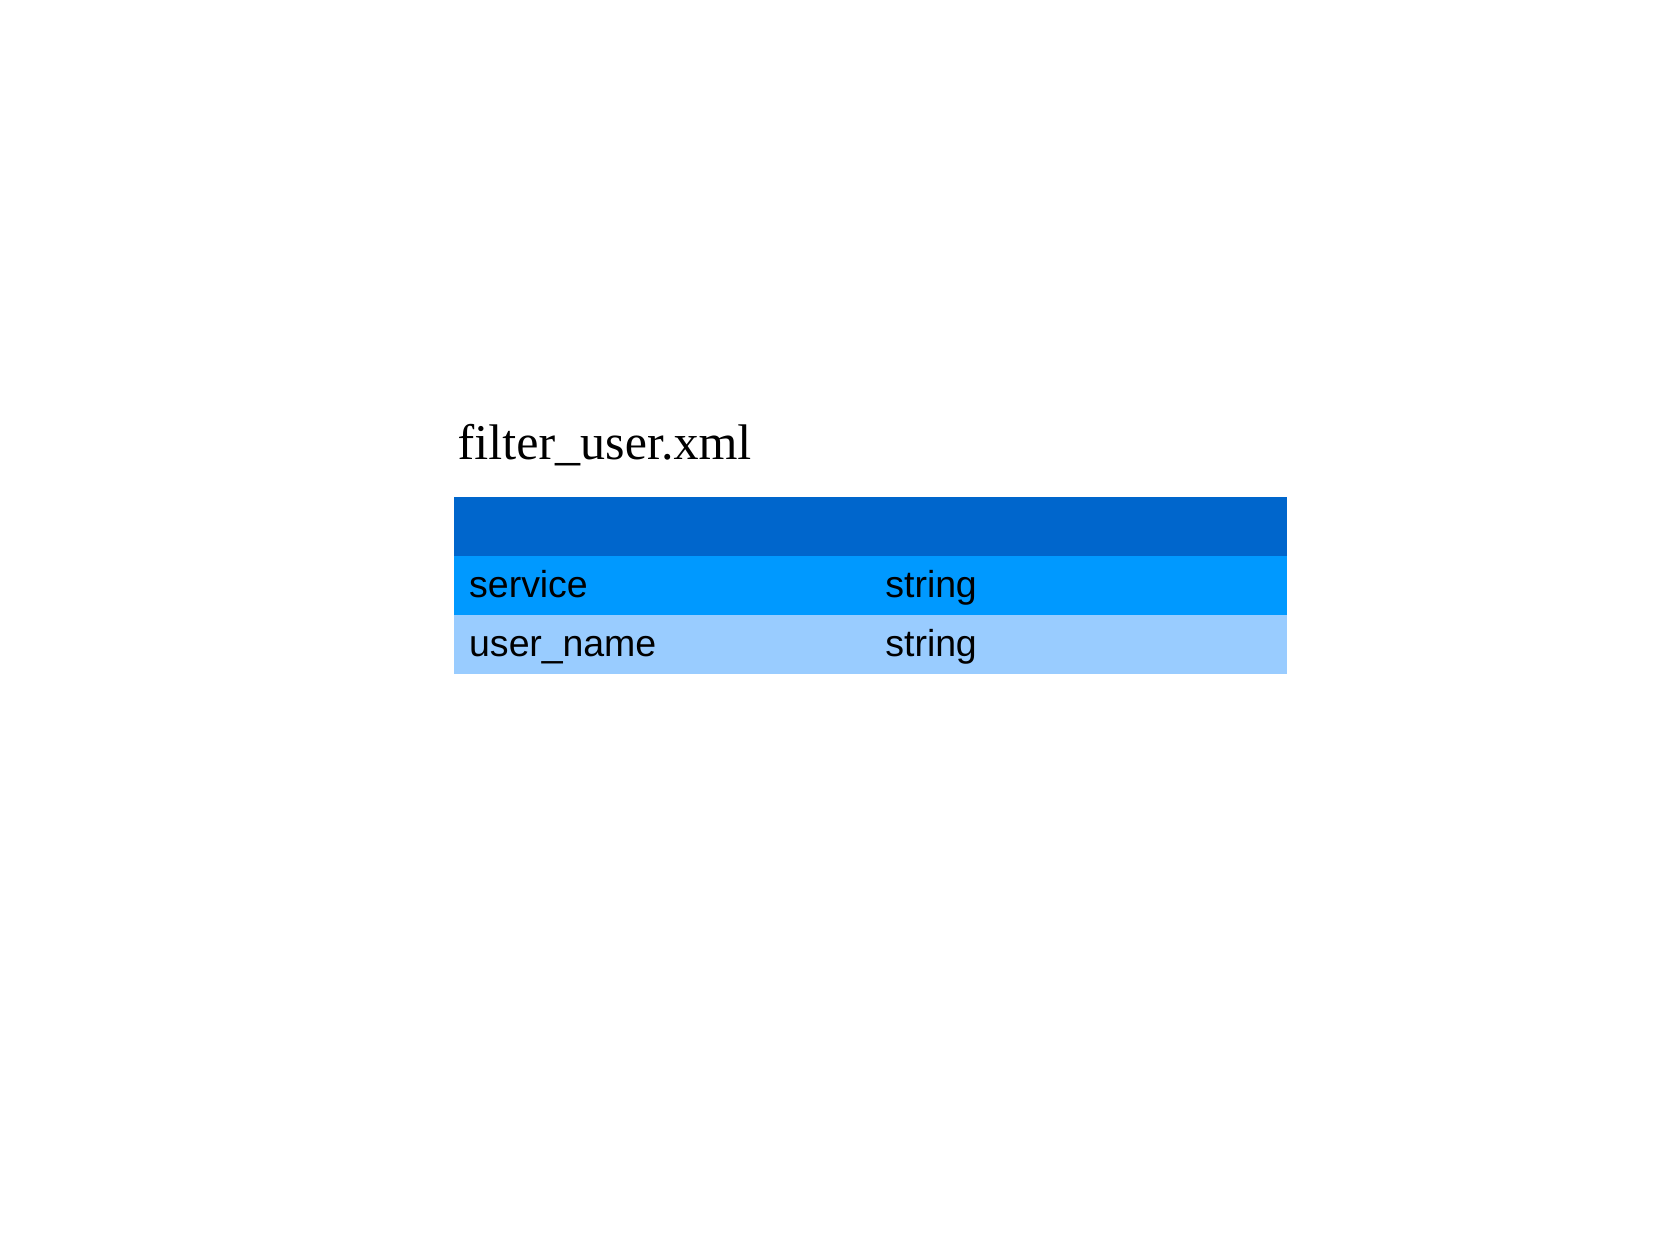

filter_user.xml
| | |
| --- | --- |
| service | string |
| user\_name | string |